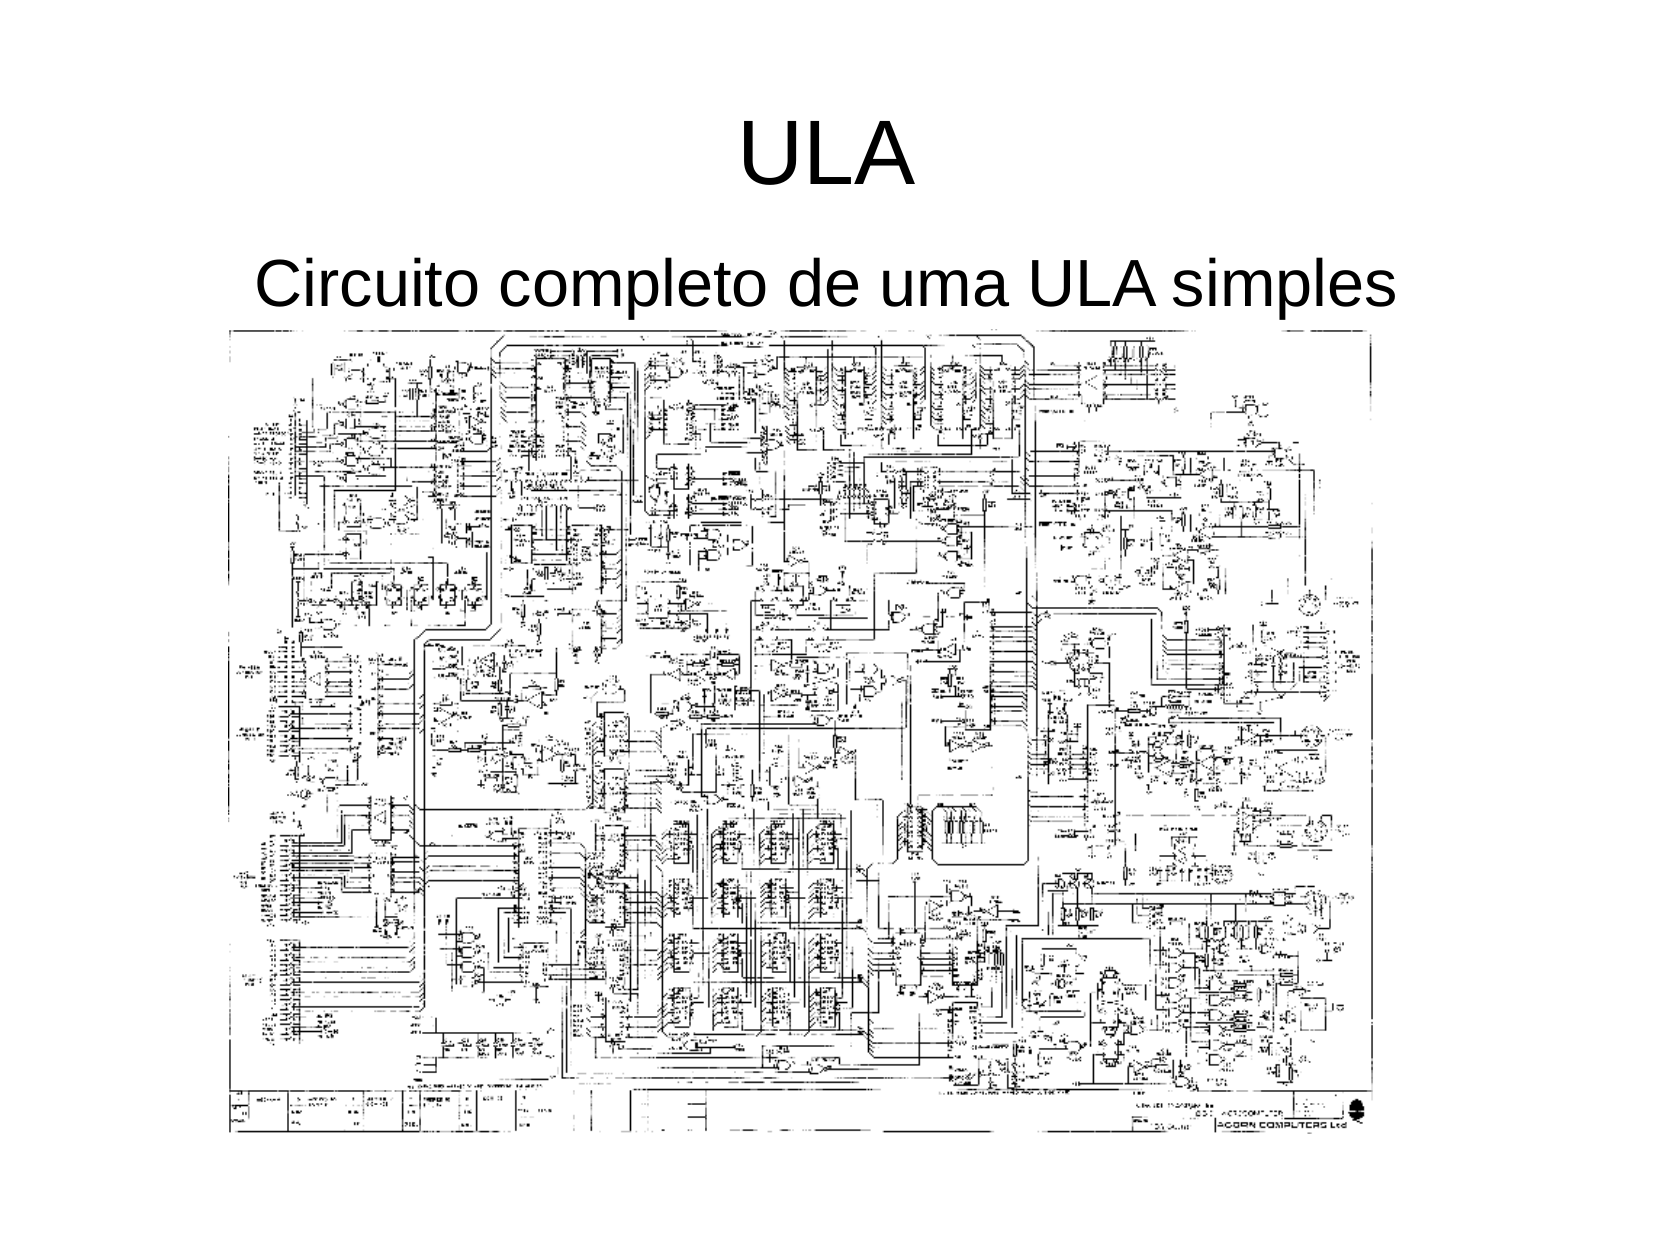

# ULA
Circuito completo de uma ULA simples